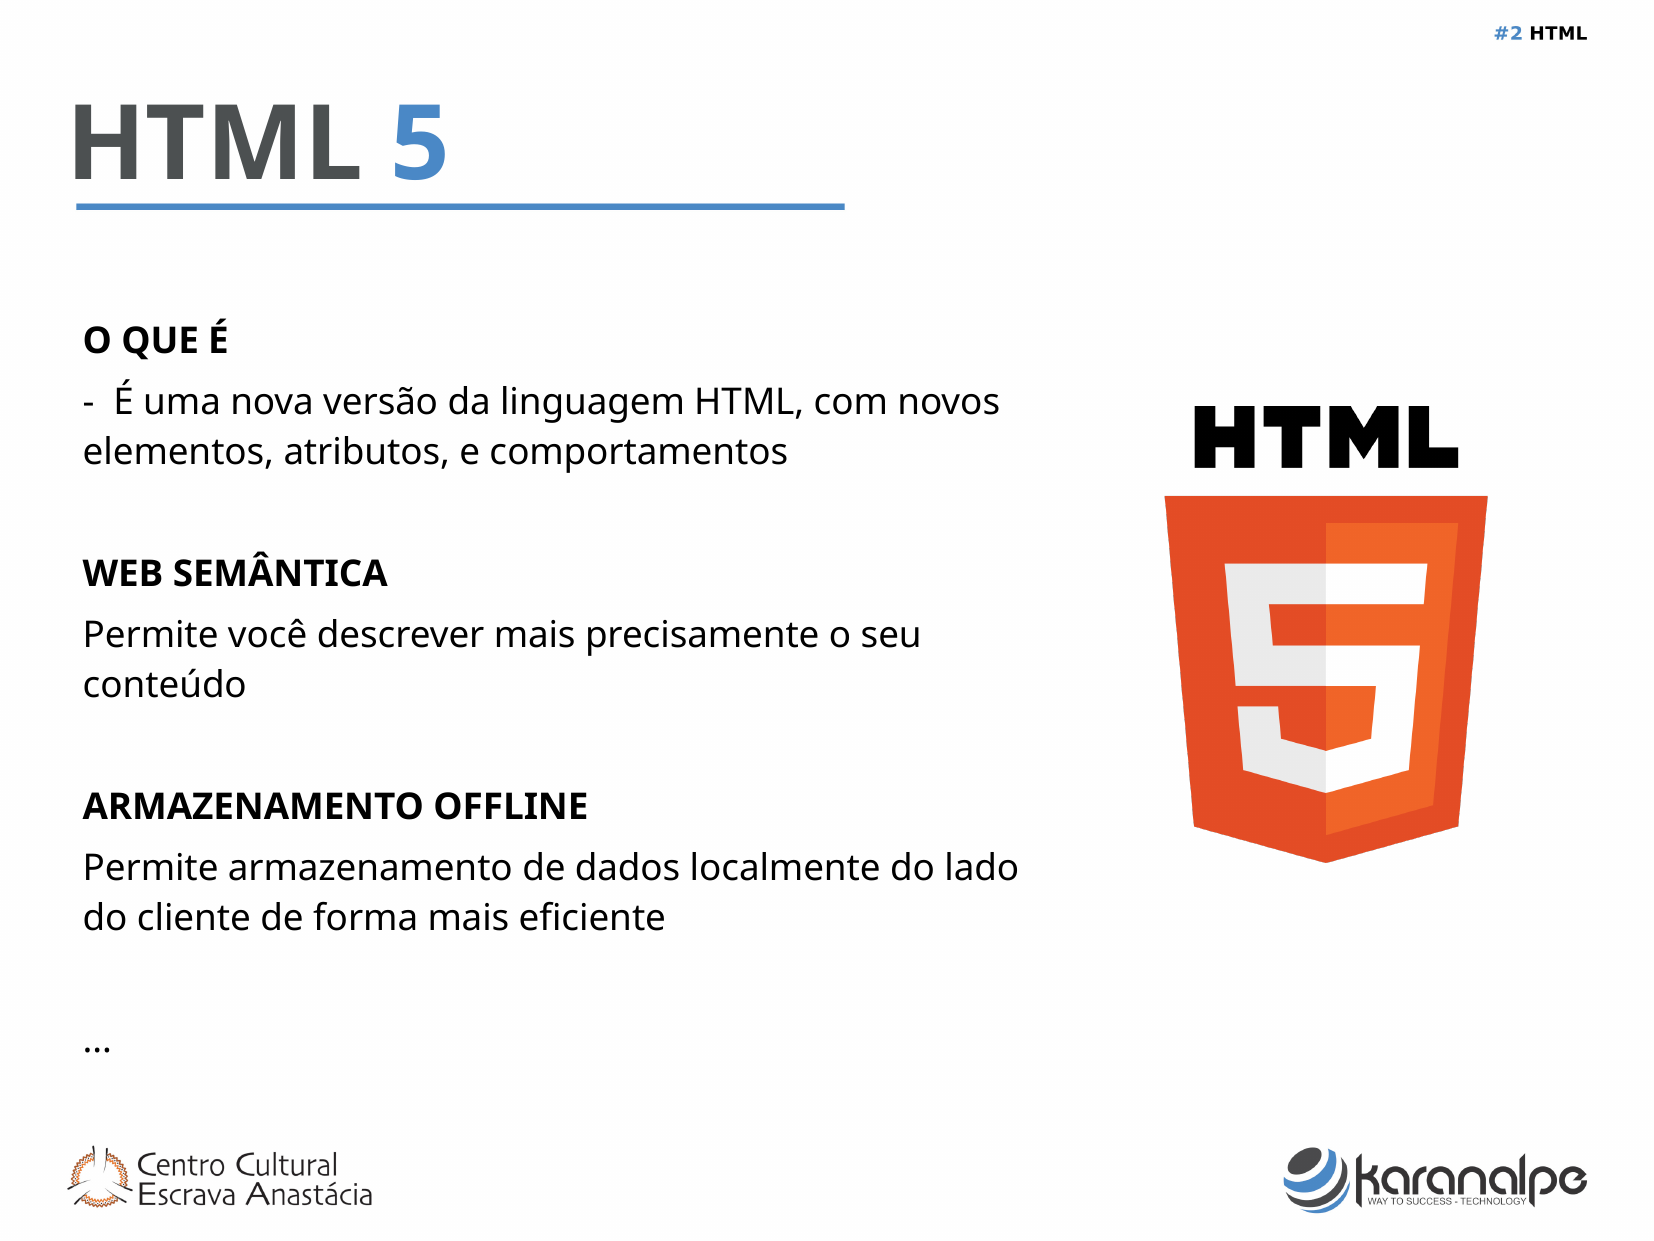

# HTML 5
O QUE É
- É uma nova versão da linguagem HTML, com novos elementos, atributos, e comportamentos
WEB SEMÂNTICA
Permite você descrever mais precisamente o seu conteúdo
ARMAZENAMENTO OFFLINE
Permite armazenamento de dados localmente do lado do cliente de forma mais eficiente
...